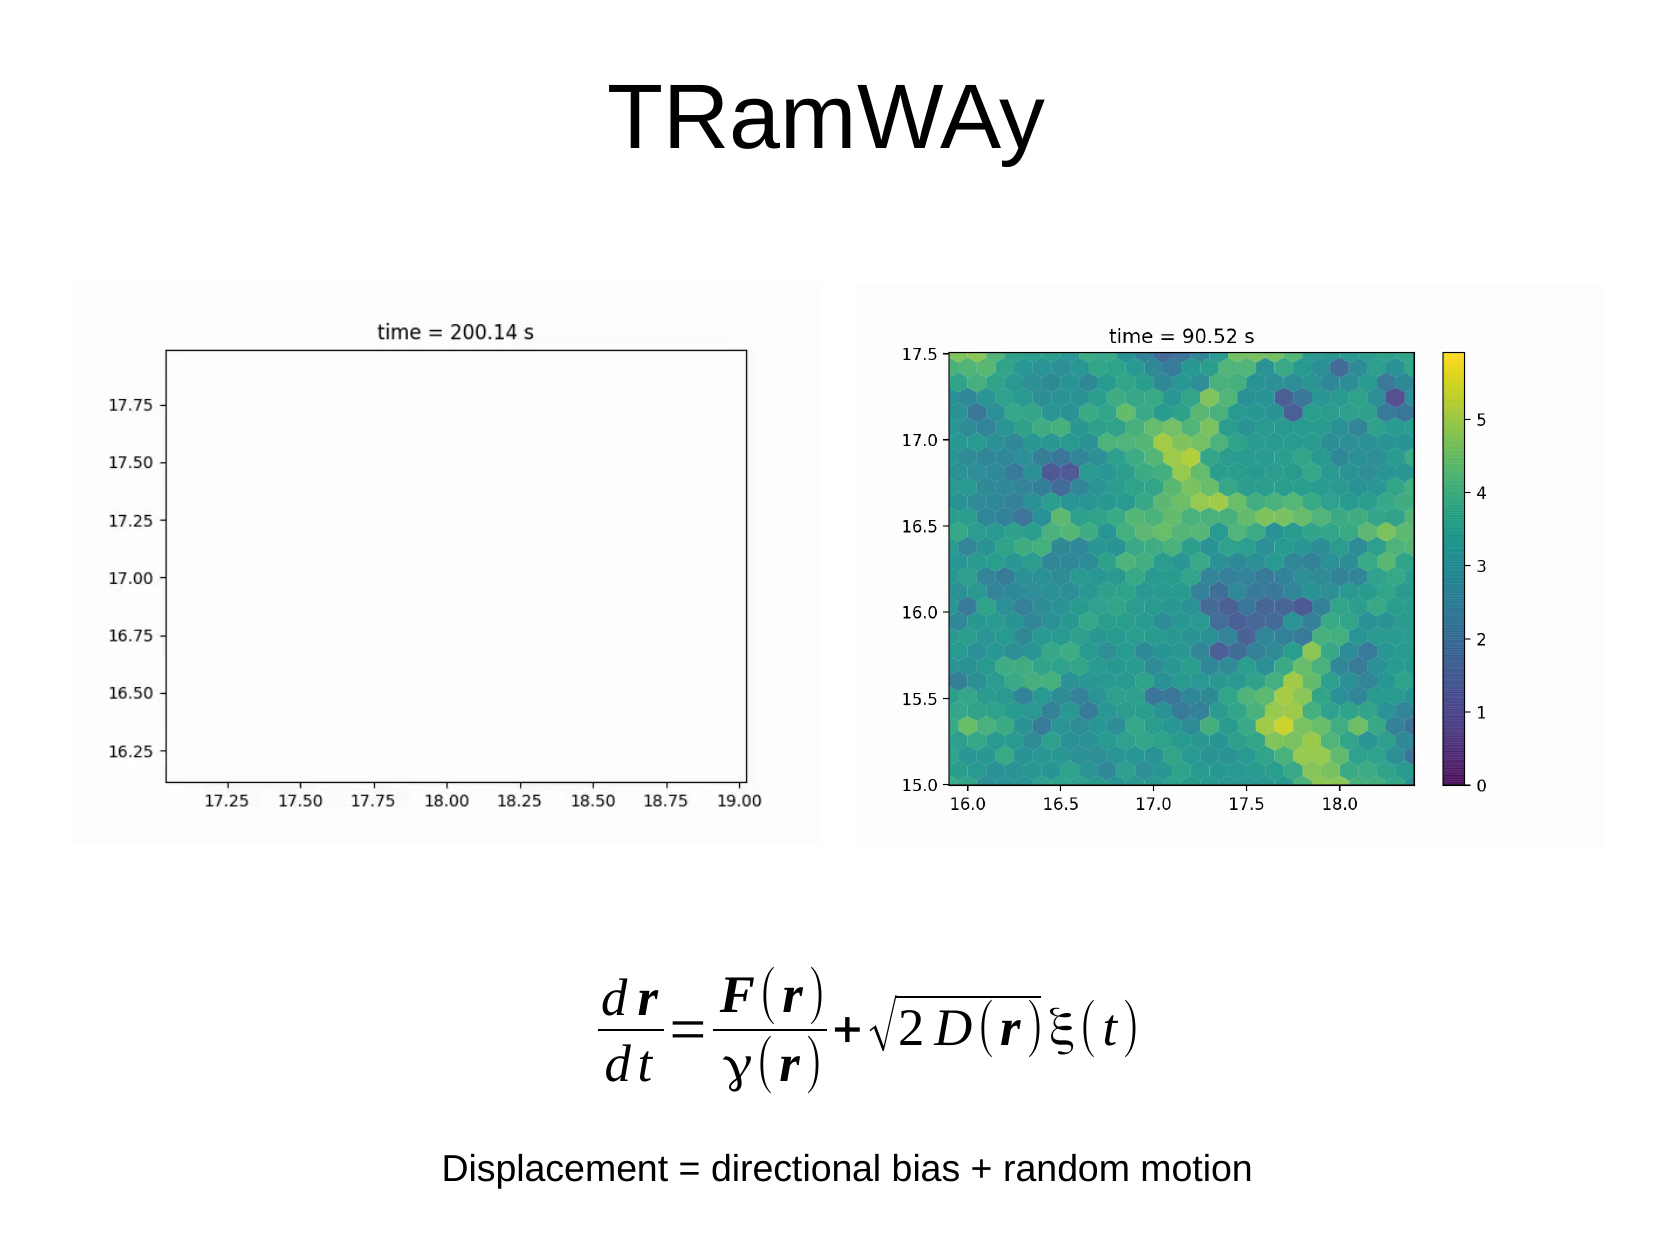

# TRamWAy
Displacement = directional bias + random motion